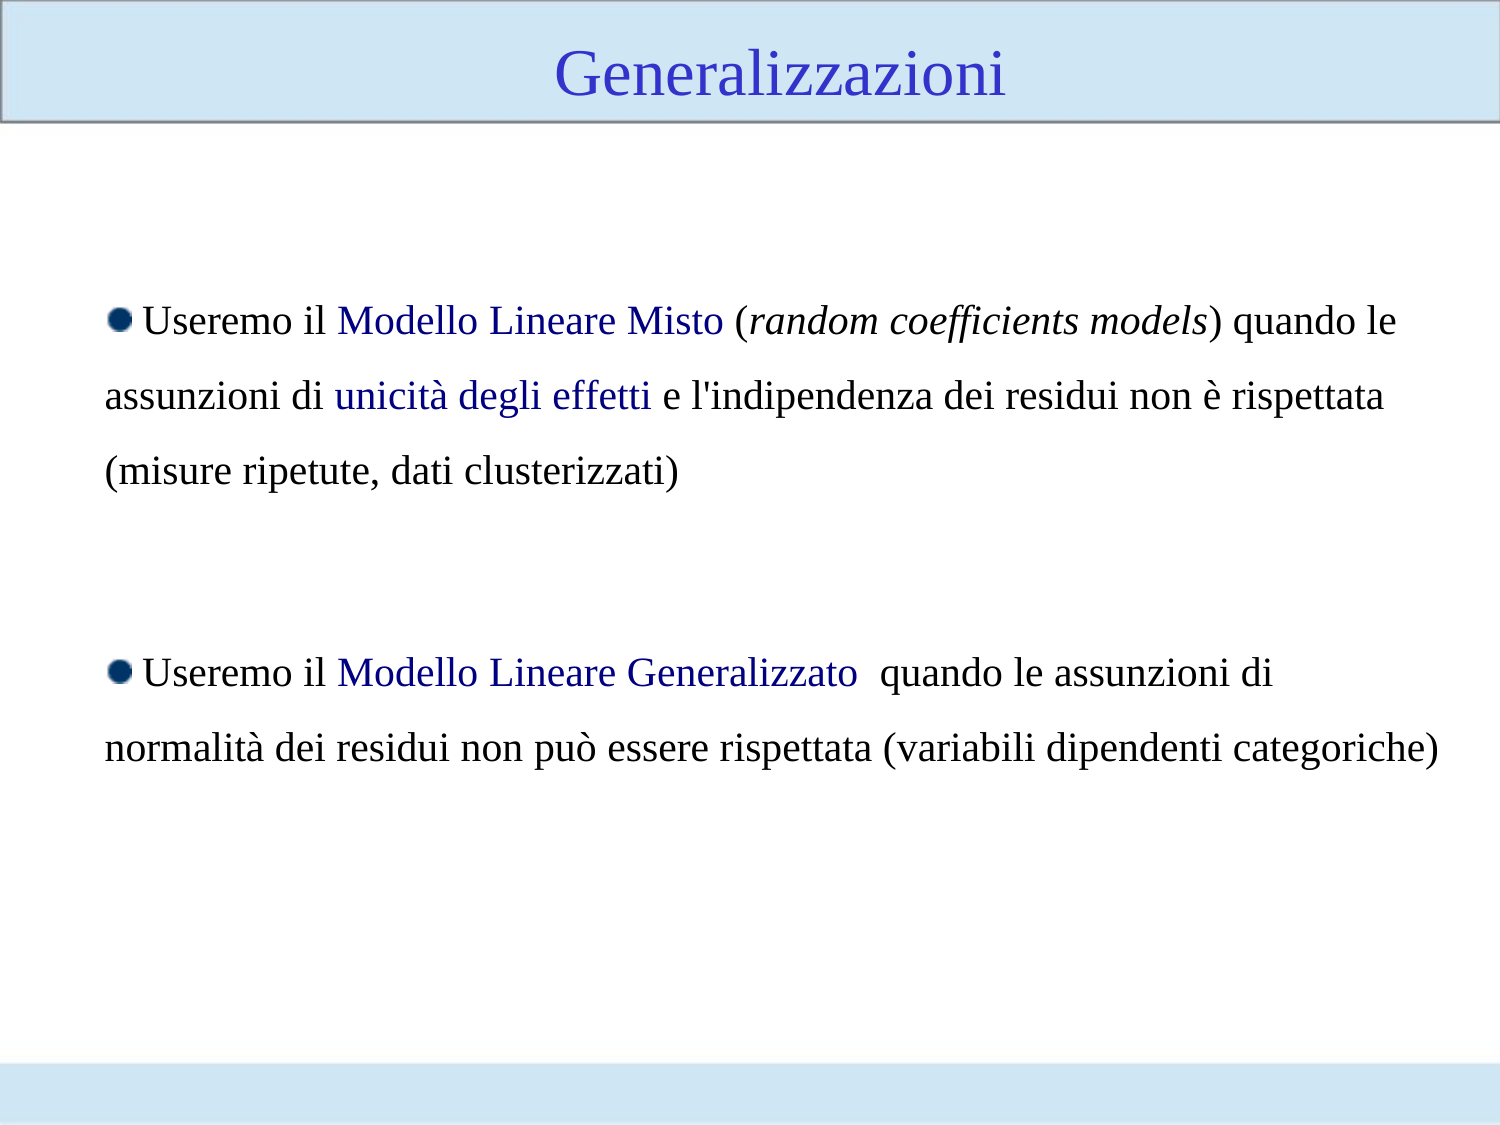

# Generalizzazioni
 Useremo il Modello Lineare Misto (random coefficients models) quando le assunzioni di unicità degli effetti e l'indipendenza dei residui non è rispettata (misure ripetute, dati clusterizzati)
 Useremo il Modello Lineare Generalizzato quando le assunzioni di normalità dei residui non può essere rispettata (variabili dipendenti categoriche)
51